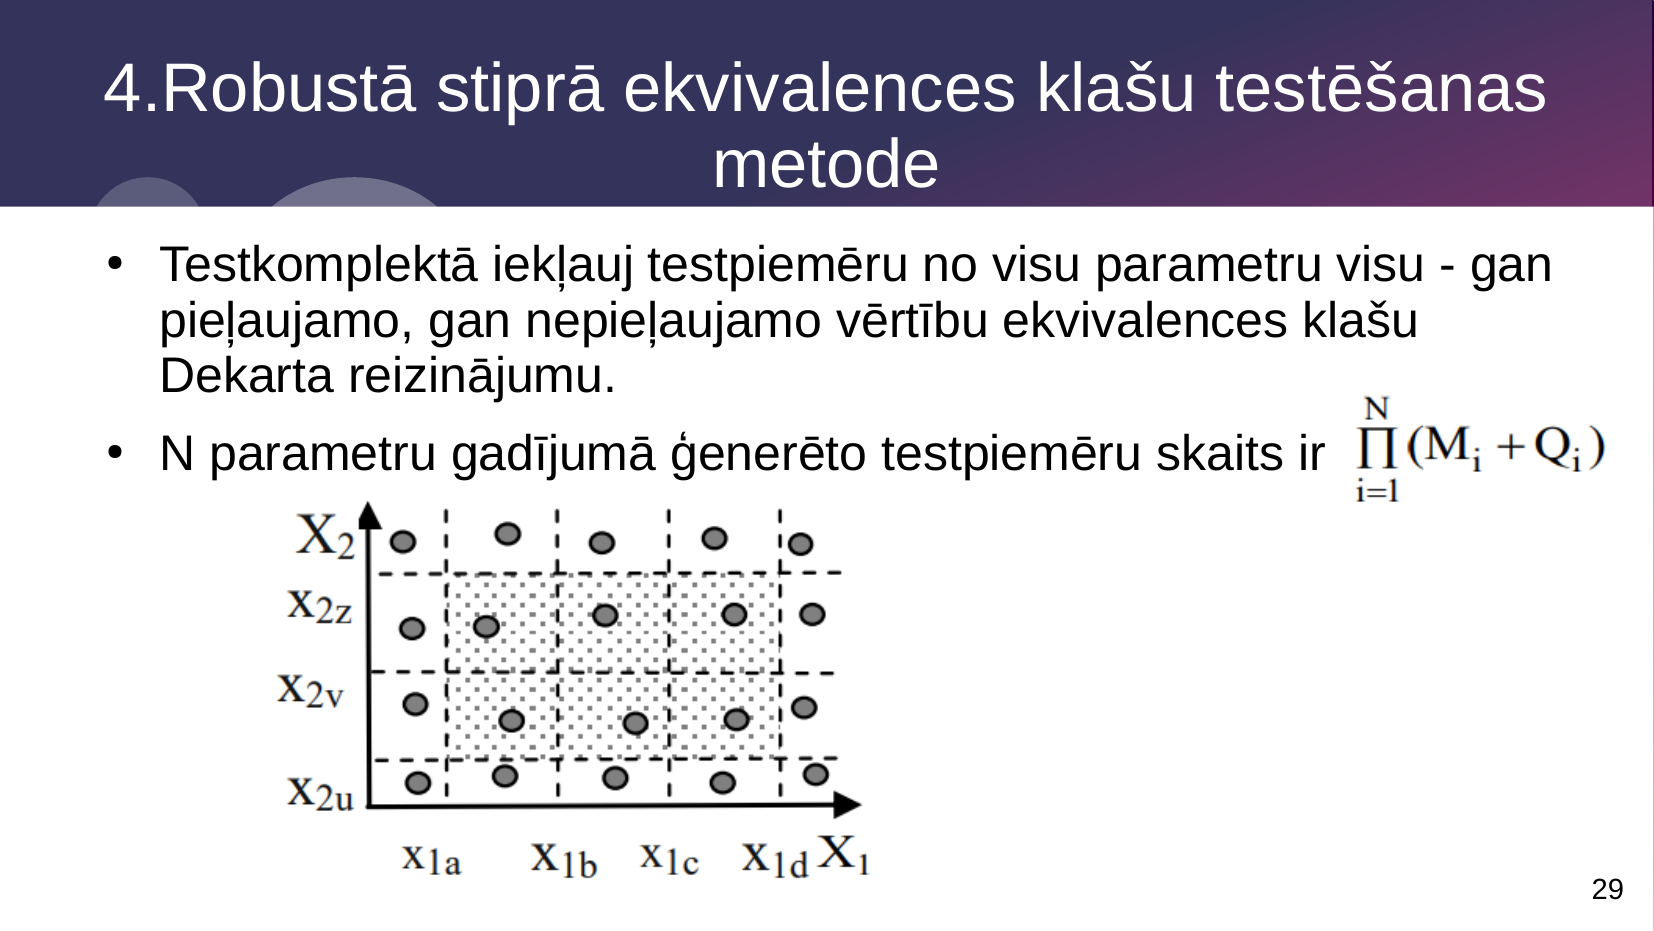

# 4.Robustā stiprā ekvivalences klašu testēšanas metode
Testkomplektā iekļauj testpiemēru no visu parametru visu - gan pieļaujamo, gan nepieļaujamo vērtību ekvivalences klašu Dekarta reizinājumu.
N parametru gadījumā ģenerēto testpiemēru skaits ir